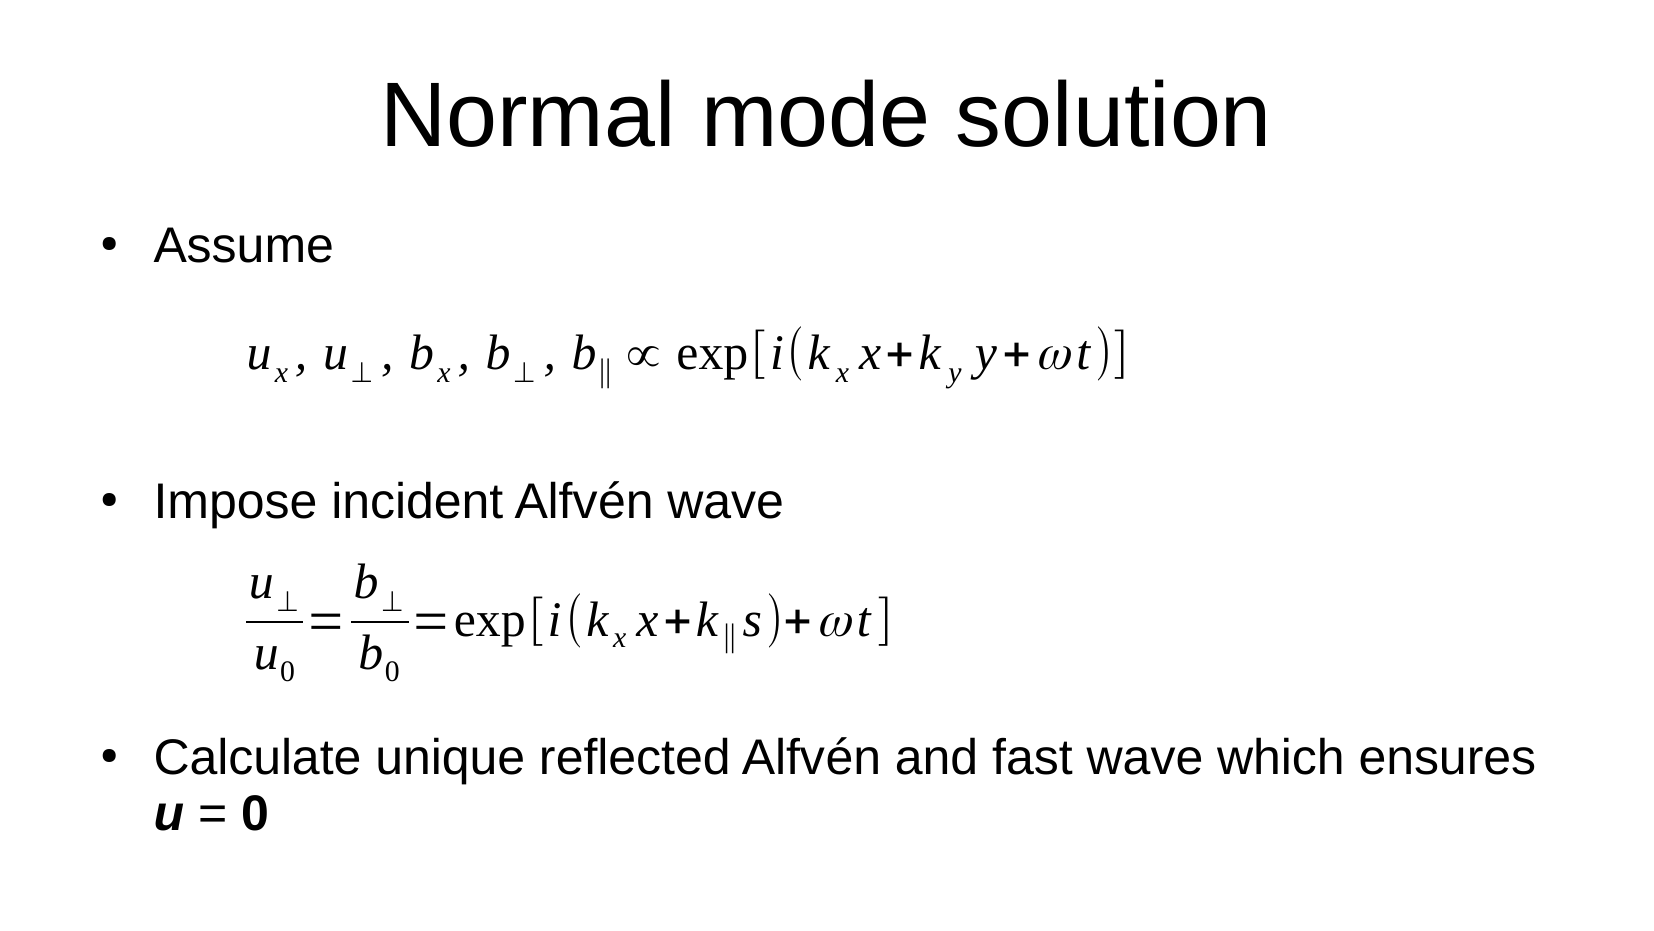

# Normal mode solution
Assume
Impose incident Alfvén wave
Calculate unique reflected Alfvén and fast wave which ensures u = 0